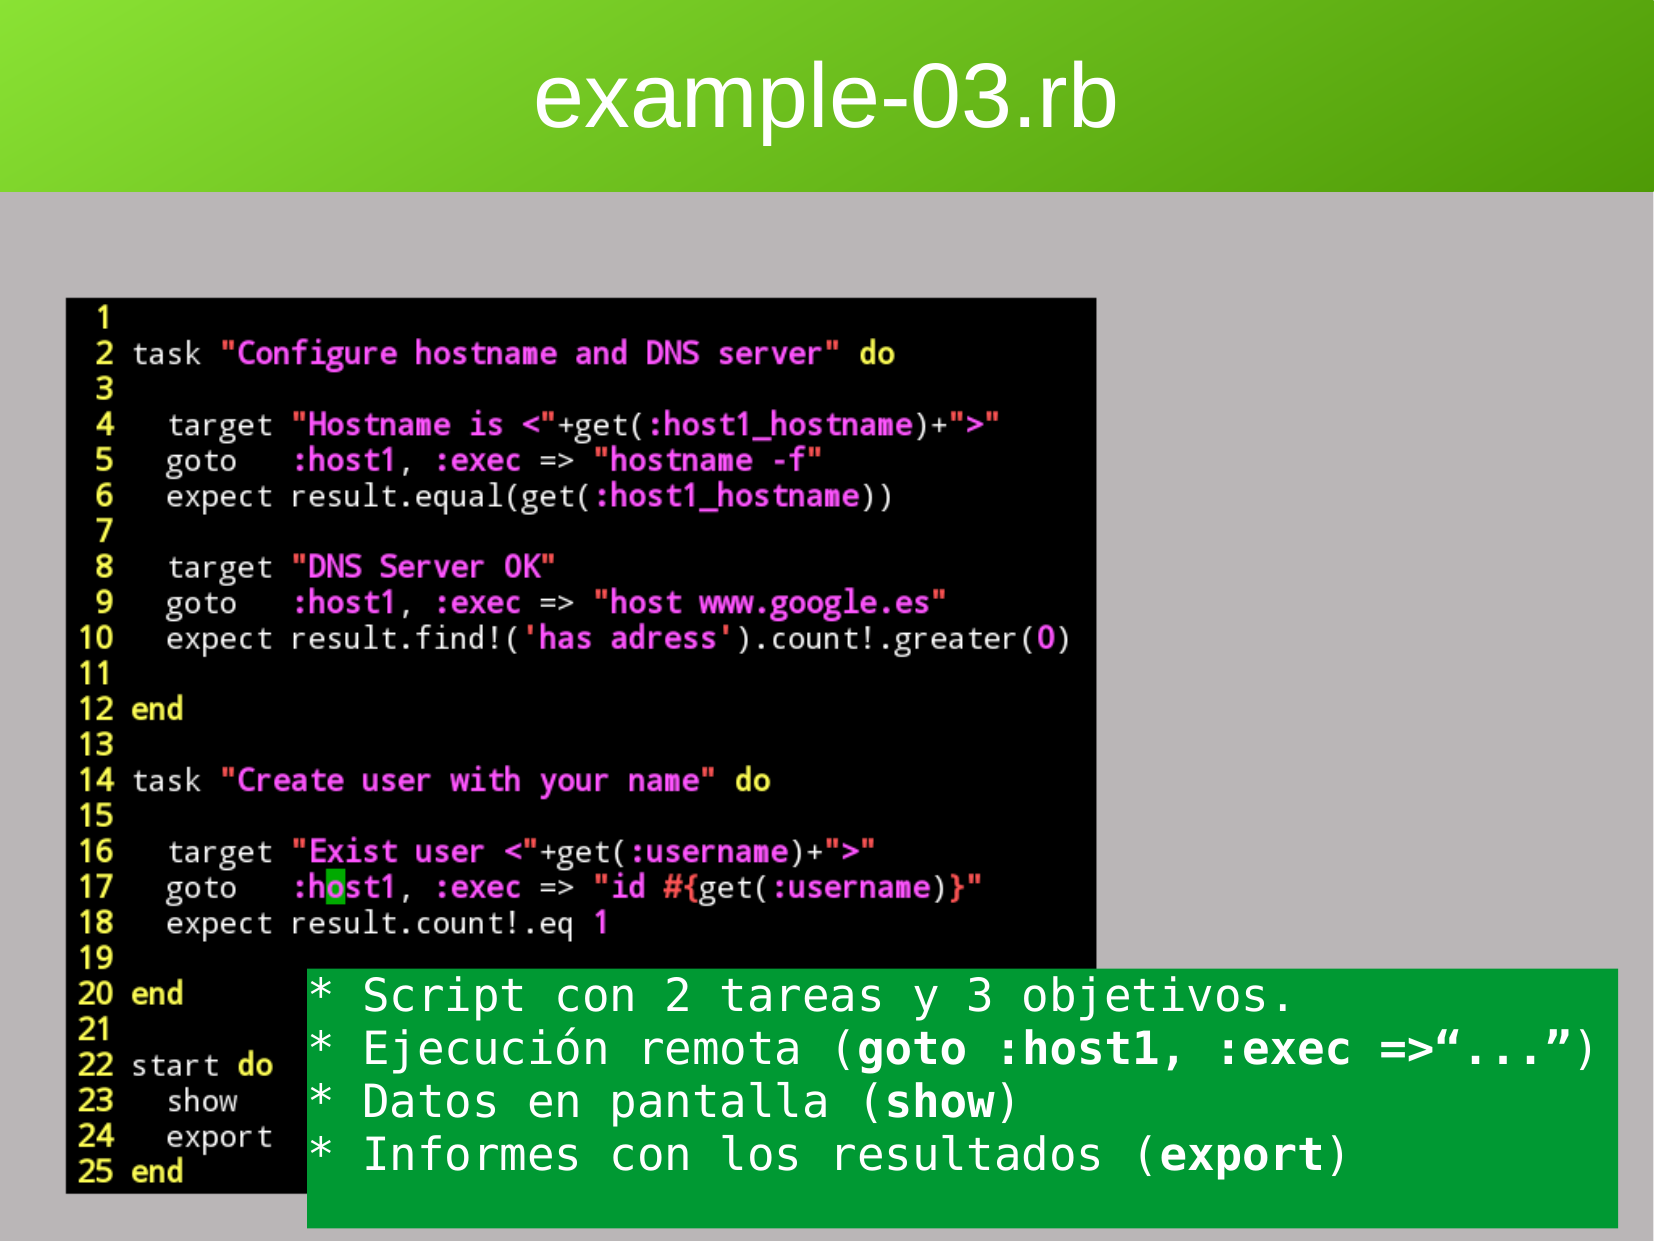

# example-03.rb
* Script con 2 tareas y 3 objetivos.
* Ejecución remota (goto :host1, :exec =>“...”)
* Datos en pantalla (show)
* Informes con los resultados (export)